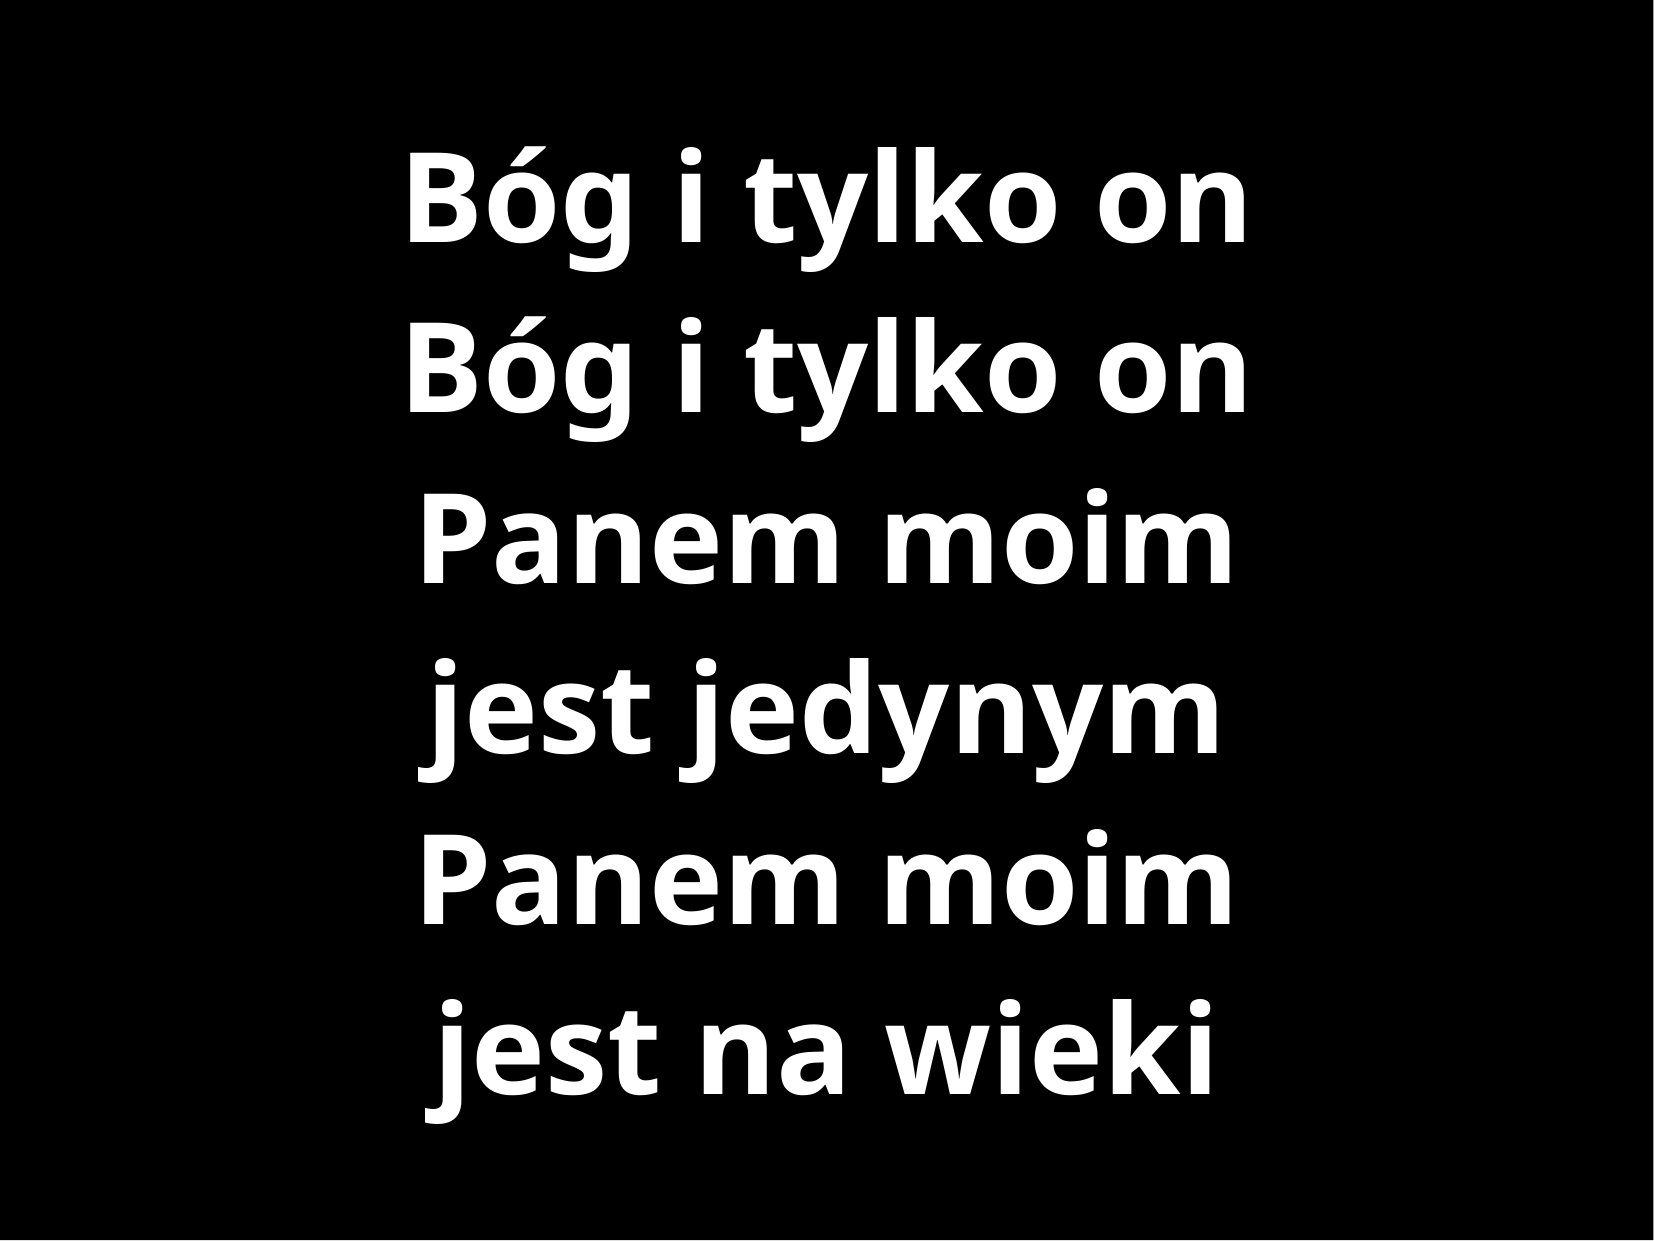

# Bóg i tylko on Bóg i tylko on Panem moim jest jedynym Panem moim jest na wieki